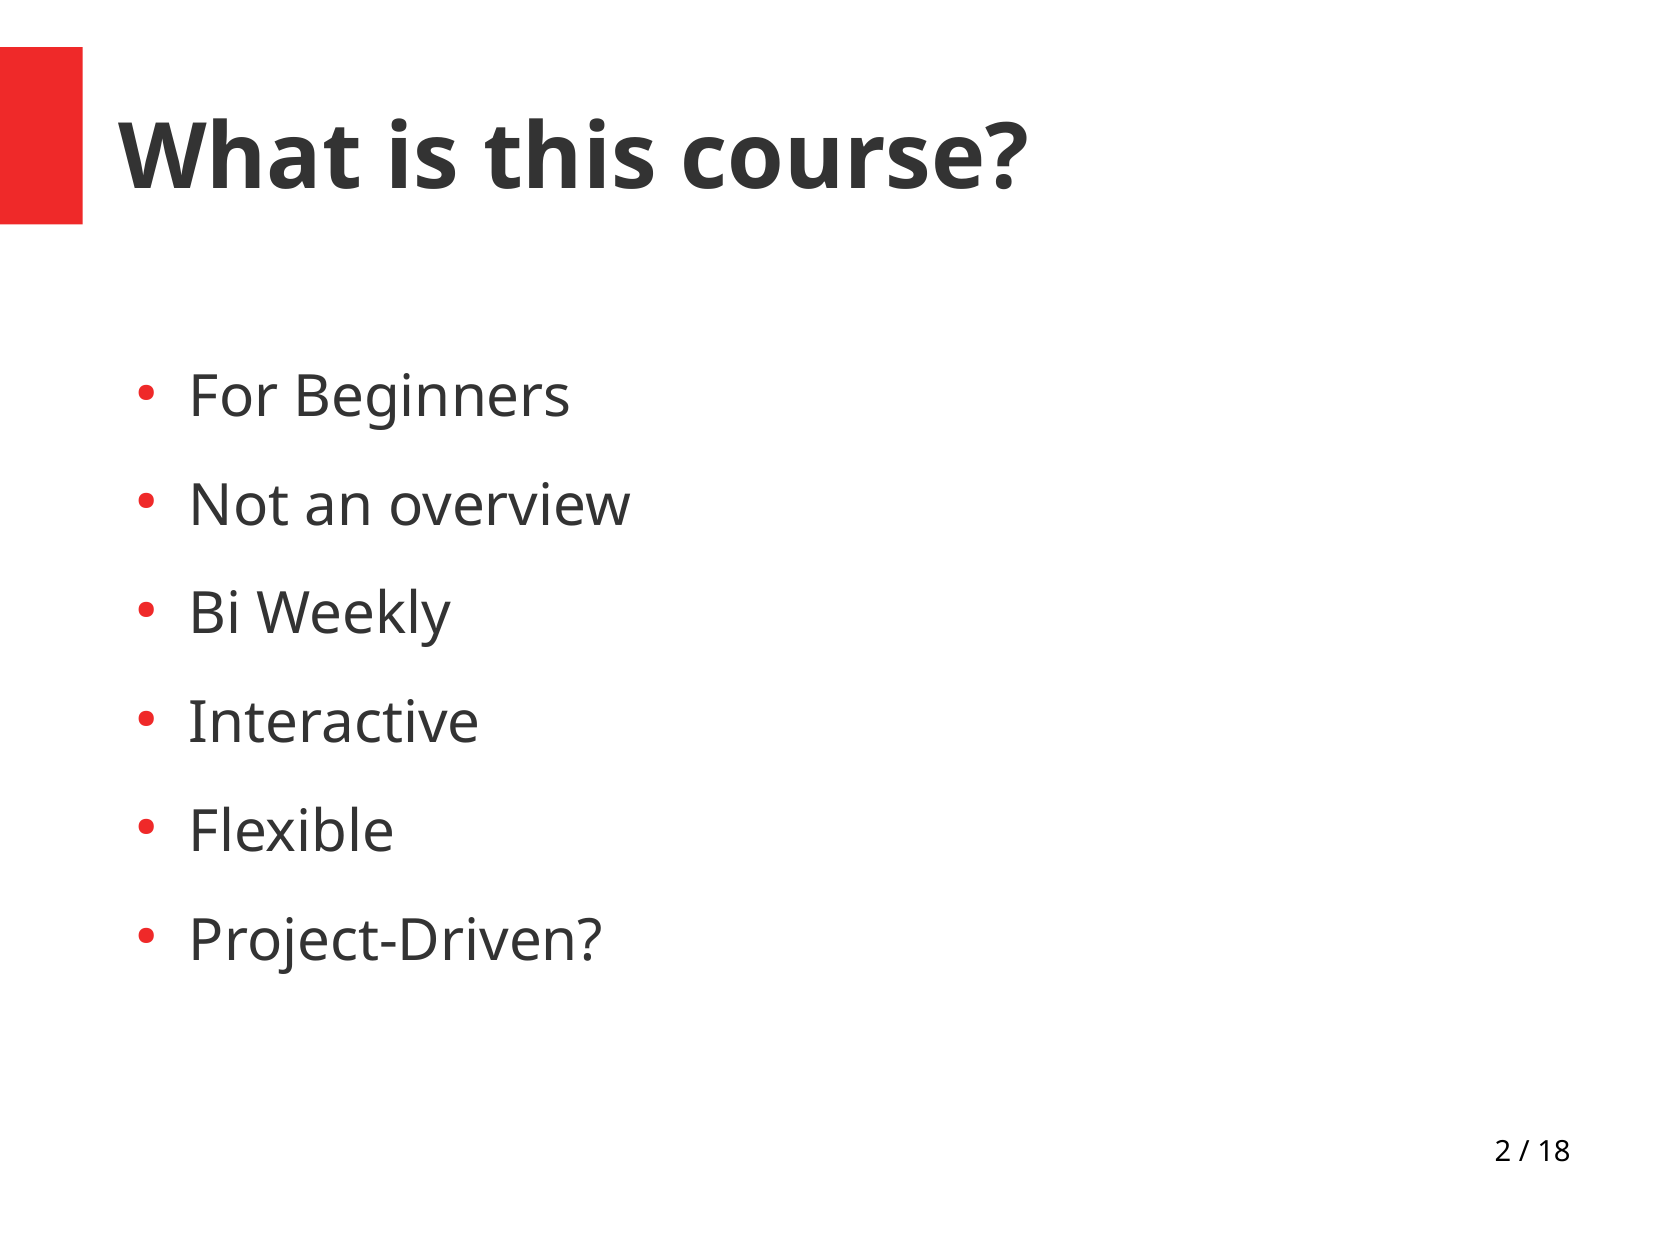

# What is this course?
For Beginners
Not an overview
Bi Weekly
Interactive
Flexible
Project-Driven?
2